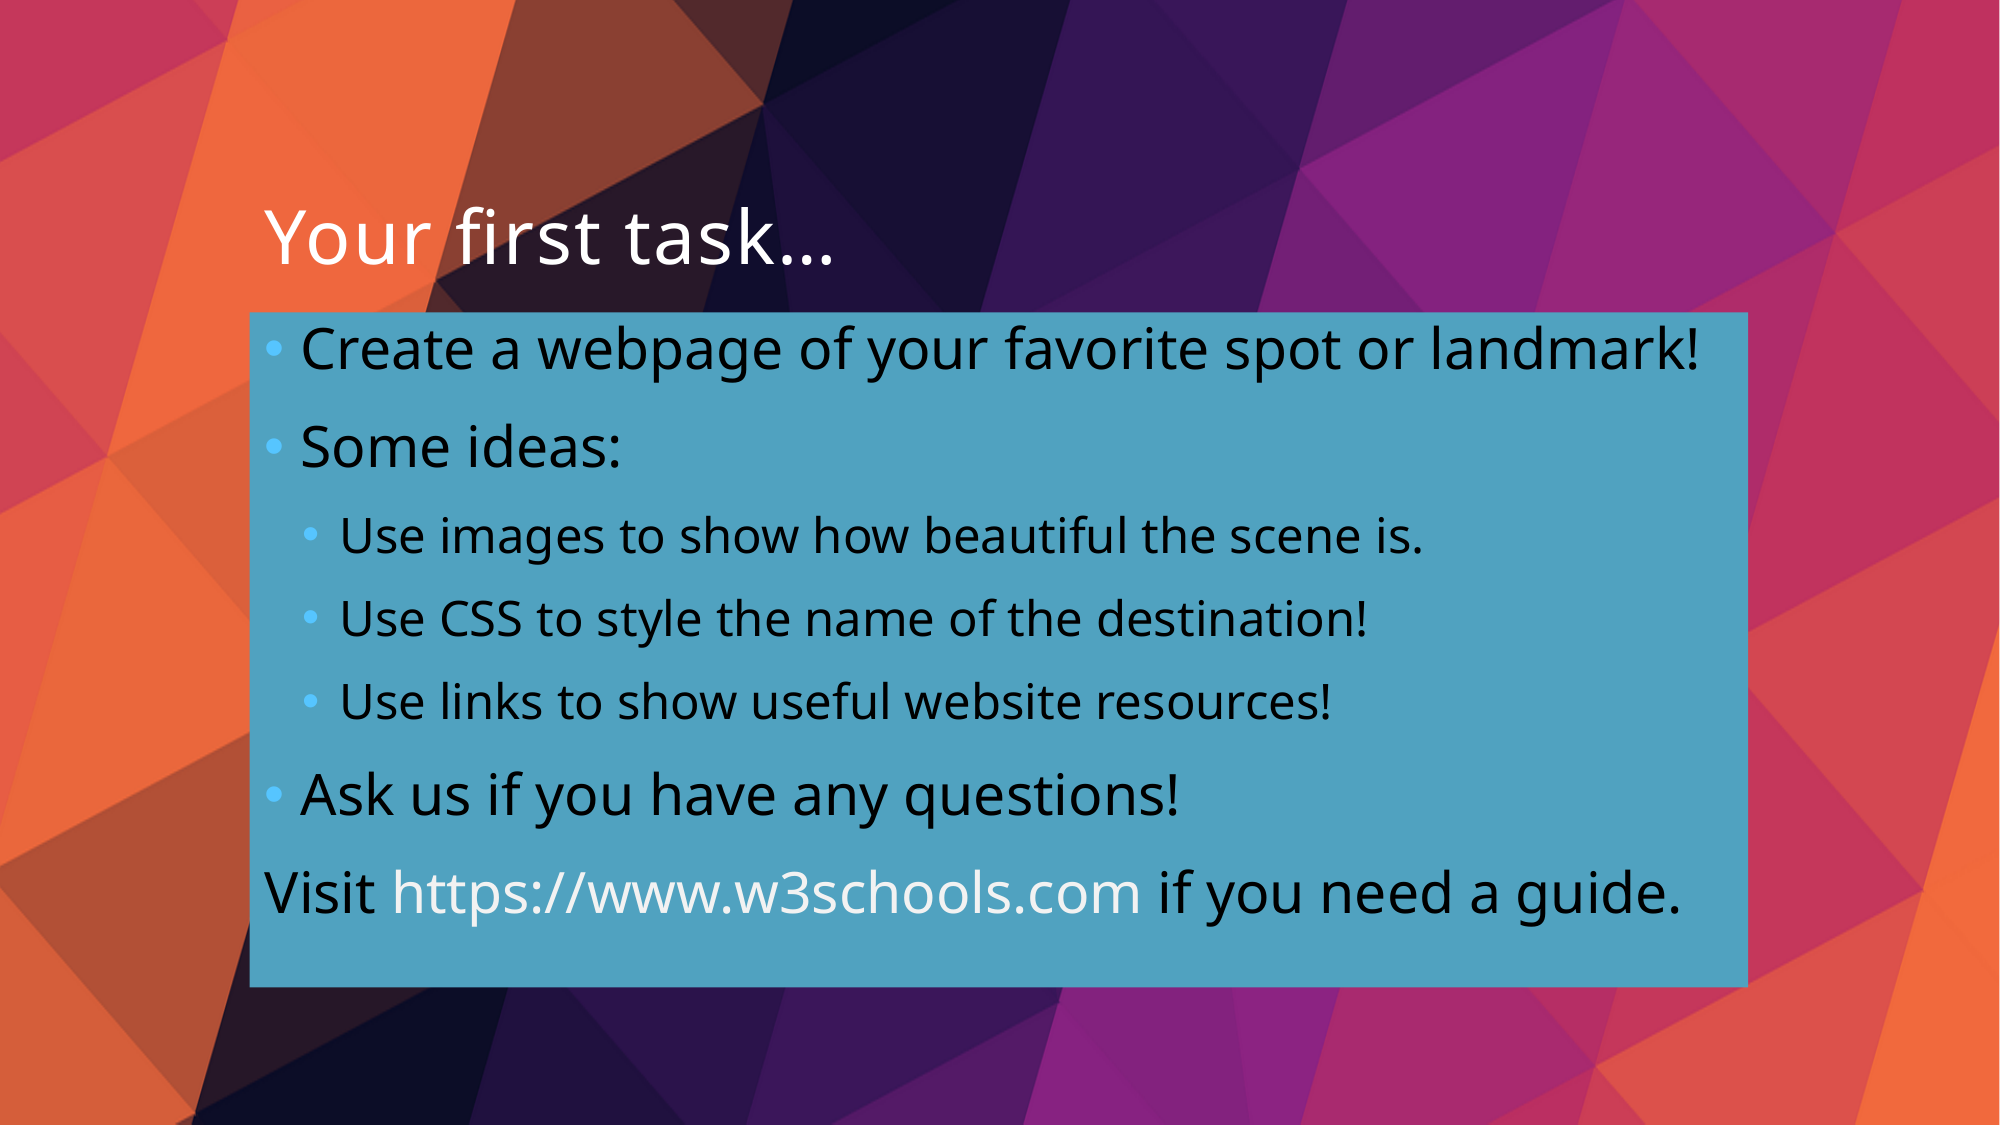

# Your first task…
Create a webpage of your favorite spot or landmark!
Some ideas:
Use images to show how beautiful the scene is.
Use CSS to style the name of the destination!
Use links to show useful website resources!
Ask us if you have any questions!
Visit https://www.w3schools.com if you need a guide.